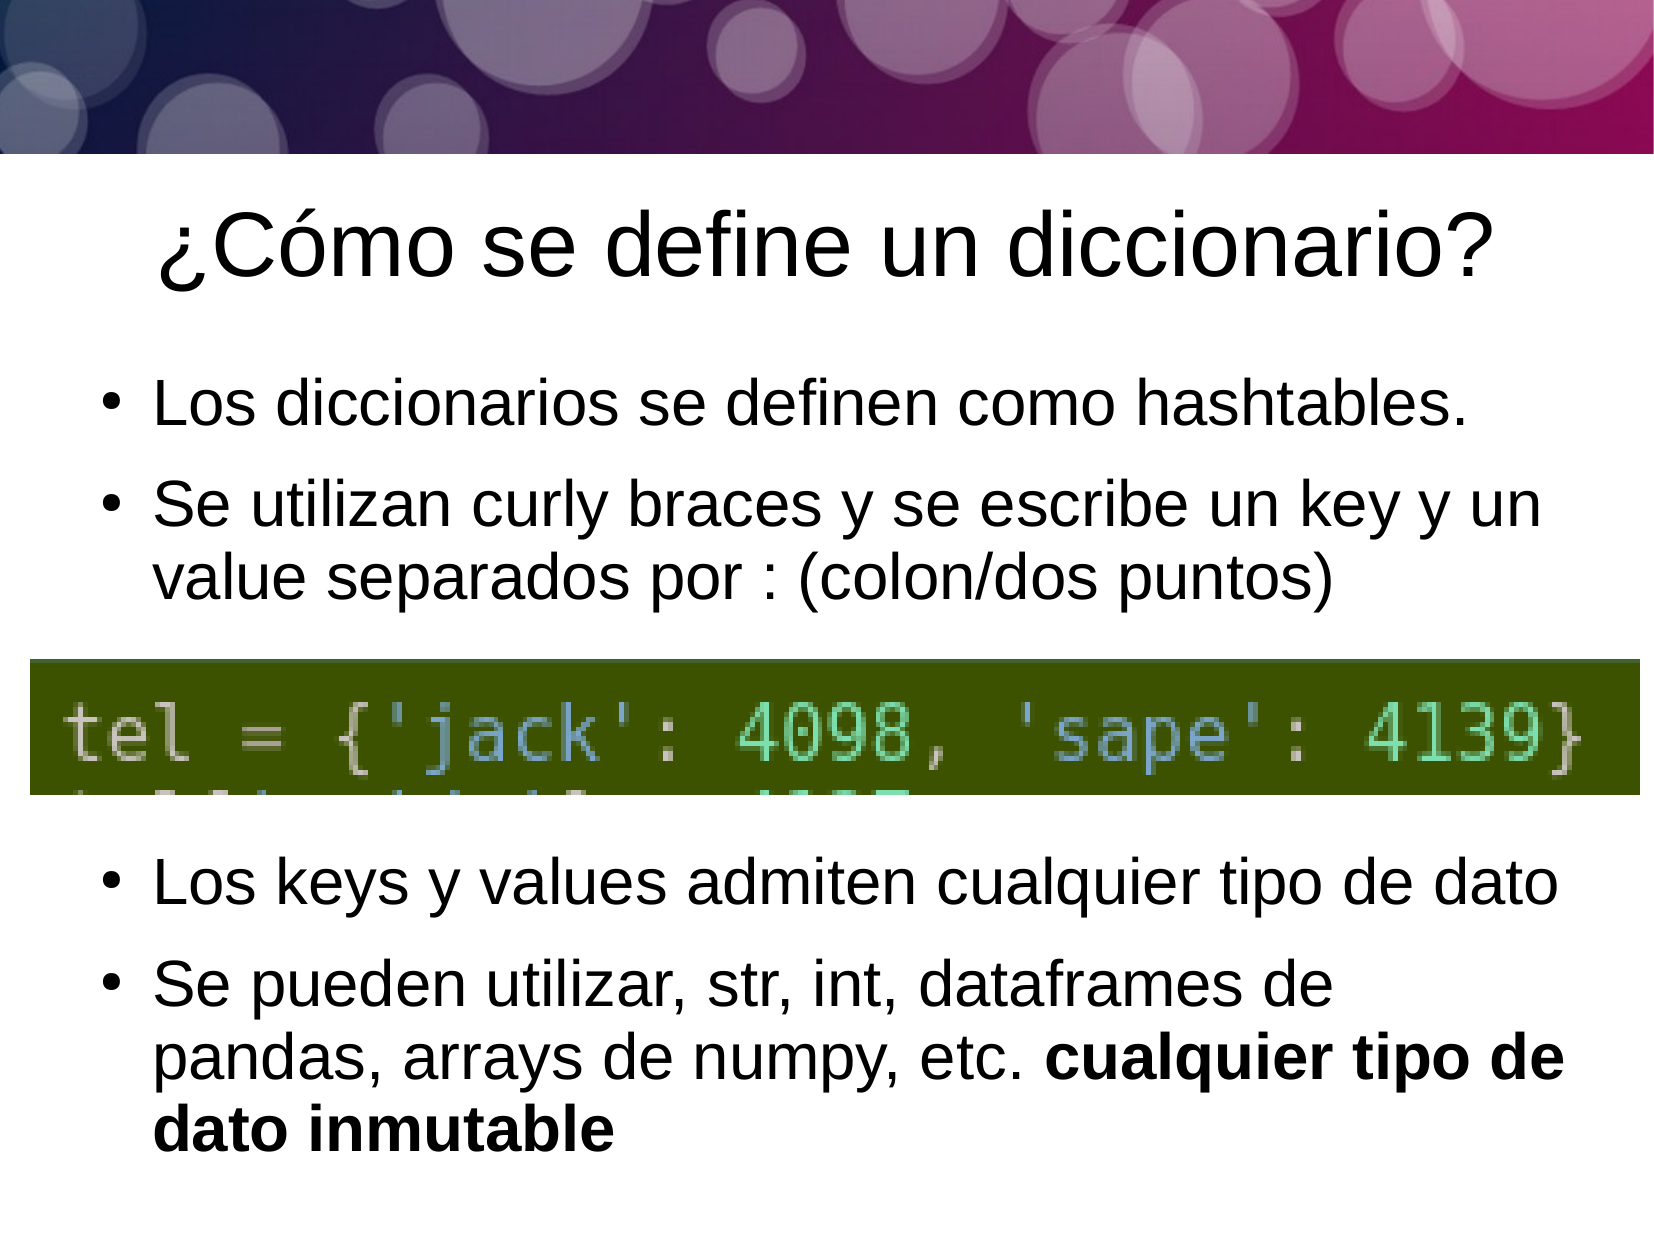

# ¿Cómo se define un diccionario?
Los diccionarios se definen como hashtables.
Se utilizan curly braces y se escribe un key y un value separados por : (colon/dos puntos)
Los keys y values admiten cualquier tipo de dato
Se pueden utilizar, str, int, dataframes de pandas, arrays de numpy, etc. cualquier tipo de dato inmutable